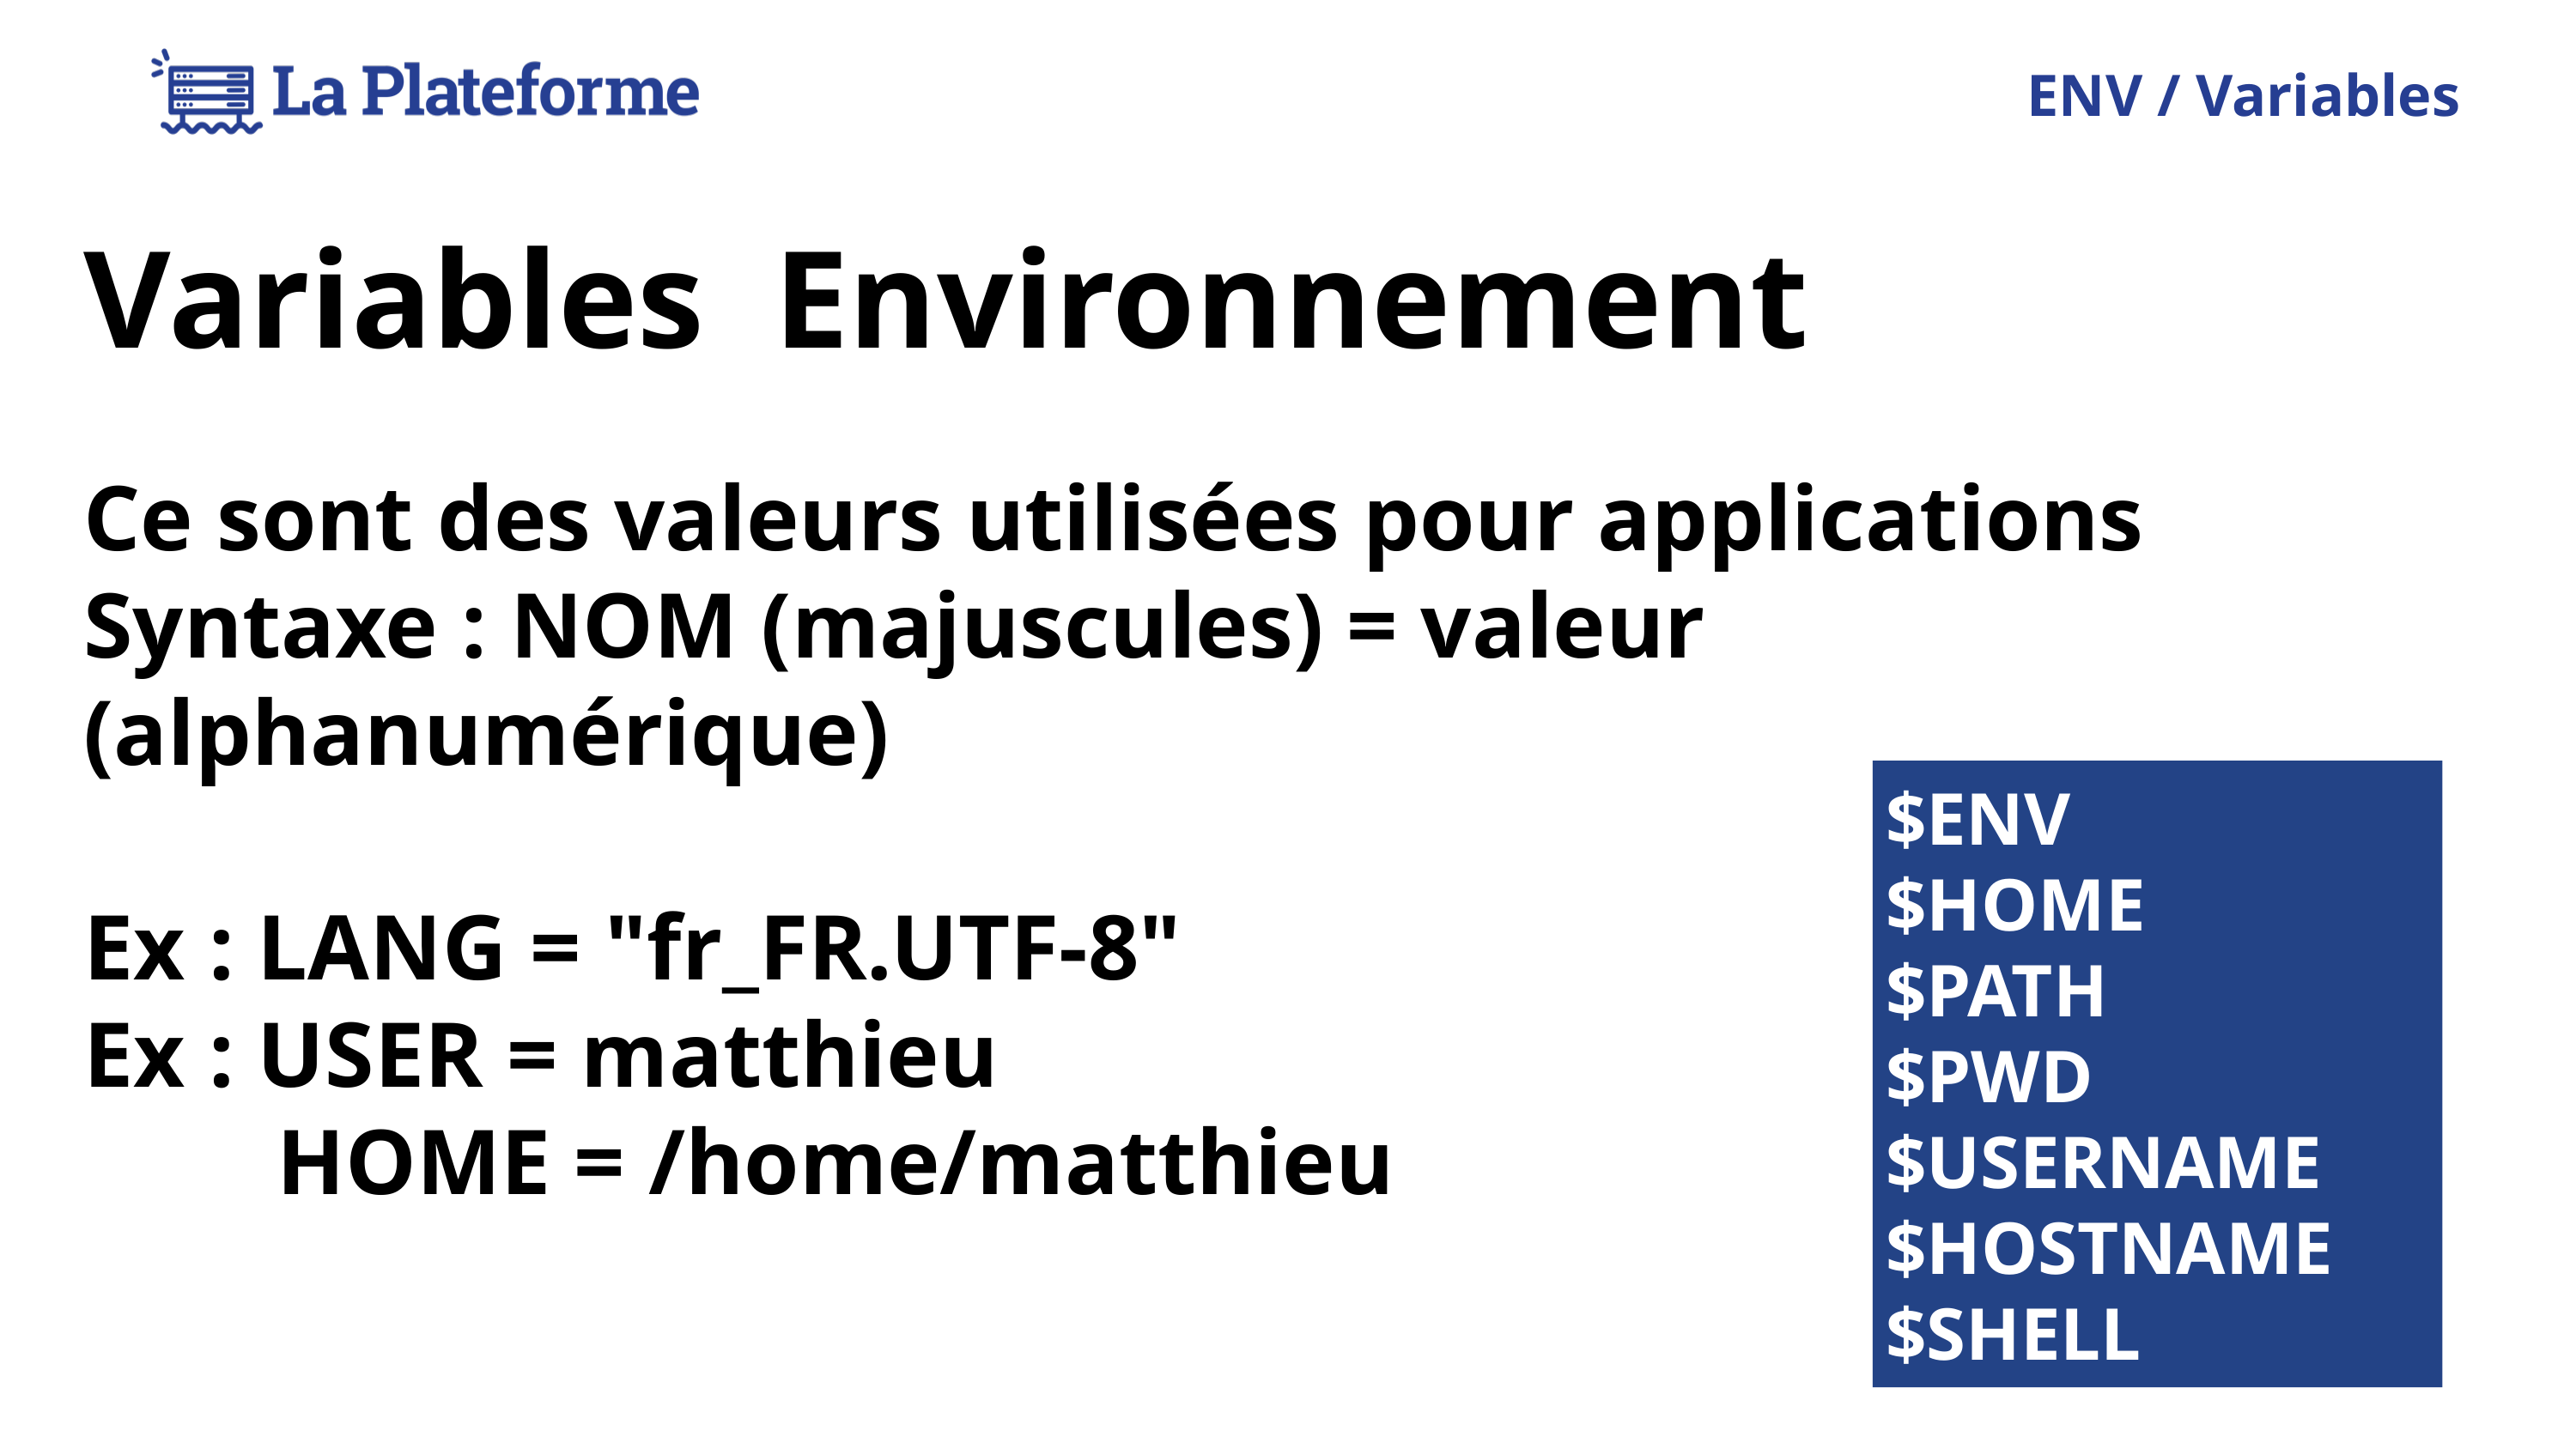

ENV / Variables
Variables Environnement
Ce sont des valeurs utilisées pour applications
Syntaxe : NOM (majuscules) = valeur (alphanumérique)
Ex : LANG = "fr_FR.UTF-8"
Ex : USER = matthieu
HOME = /home/matthieu
$ENV
$HOME
$PATH
$PWD
$USERNAME
$HOSTNAME
$SHELL